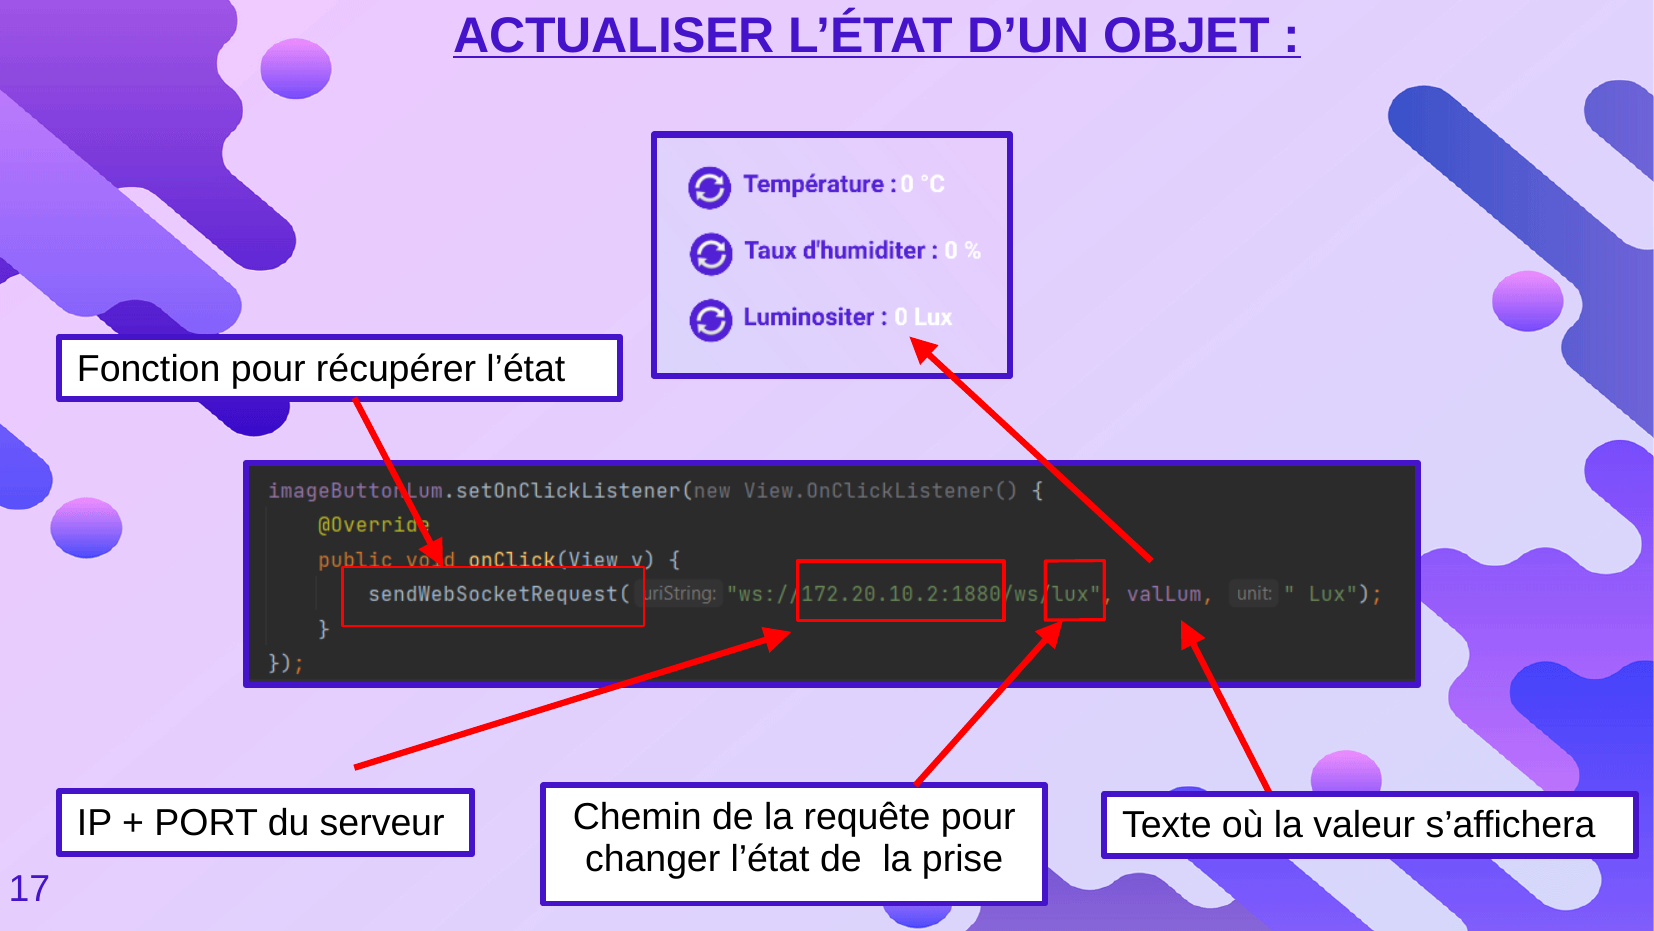

ACTUALISER L’ÉTAT D’UN OBJET :
Fonction pour récupérer l’état
Chemin de la requête pour changer l’état de la prise
IP + PORT du serveur
Texte où la valeur s’affichera
17